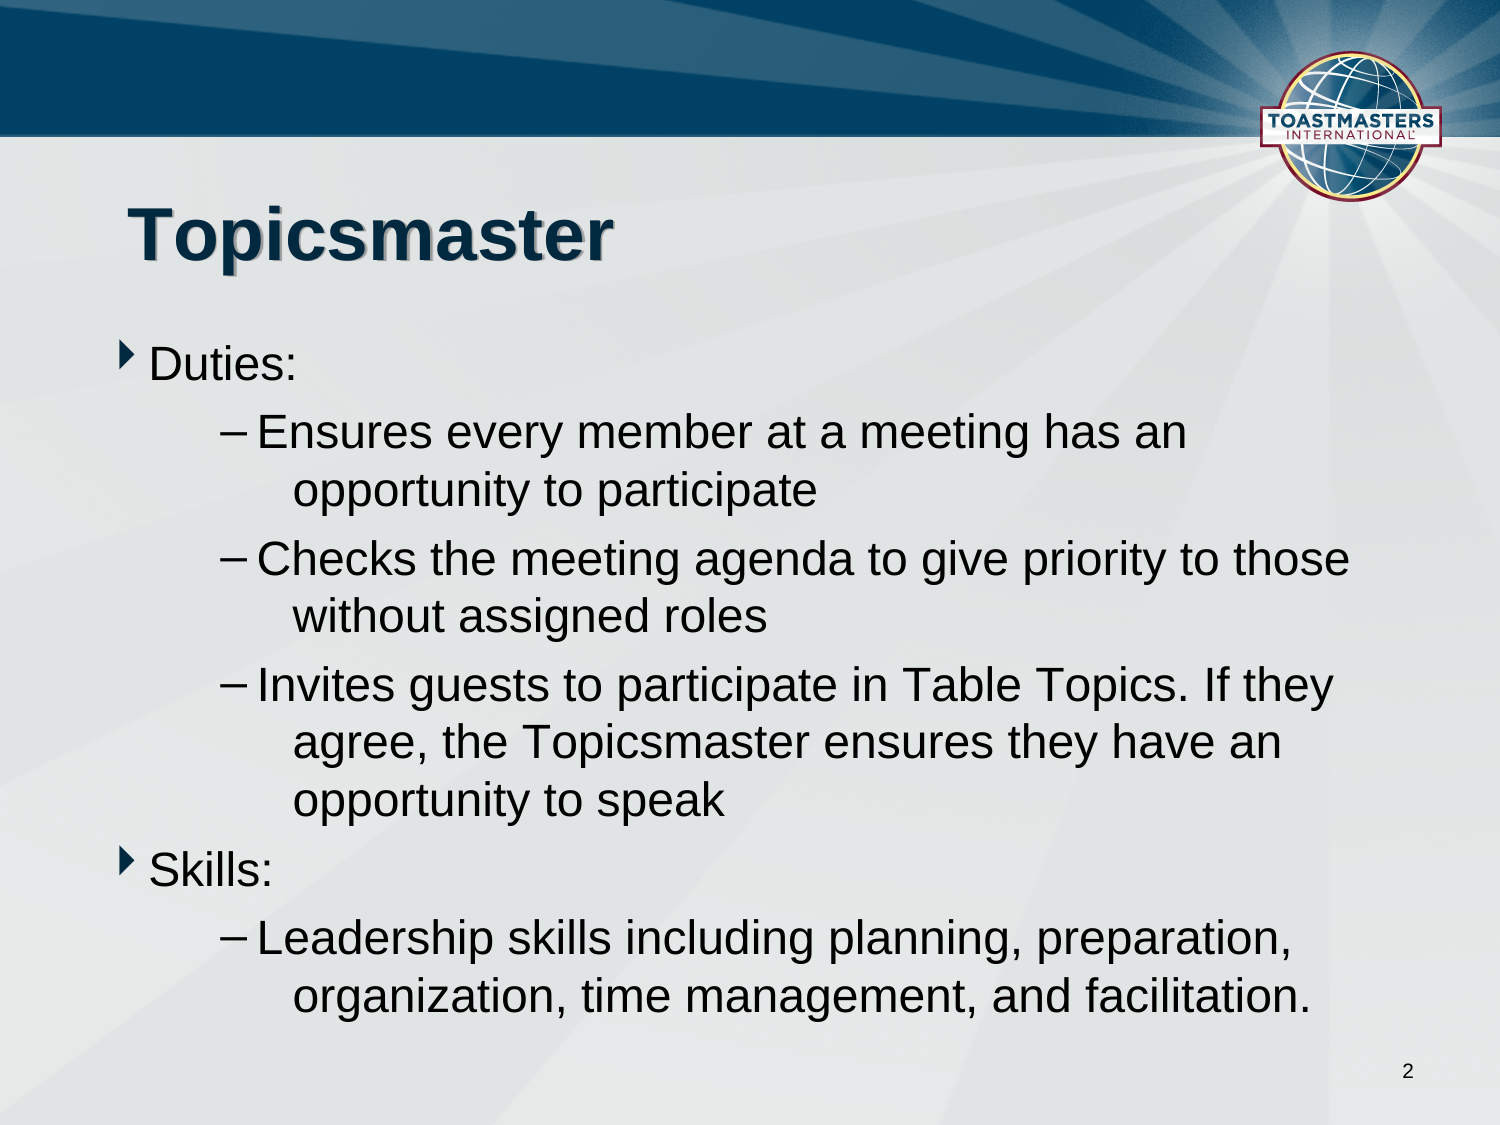

Topicsmaster
# Duties:
Ensures every member at a meeting has an opportunity to participate
Checks the meeting agenda to give priority to those without assigned roles
Invites guests to participate in Table Topics. If they agree, the Topicsmaster ensures they have an opportunity to speak
Skills:
Leadership skills including planning, preparation, organization, time management, and facilitation.
2